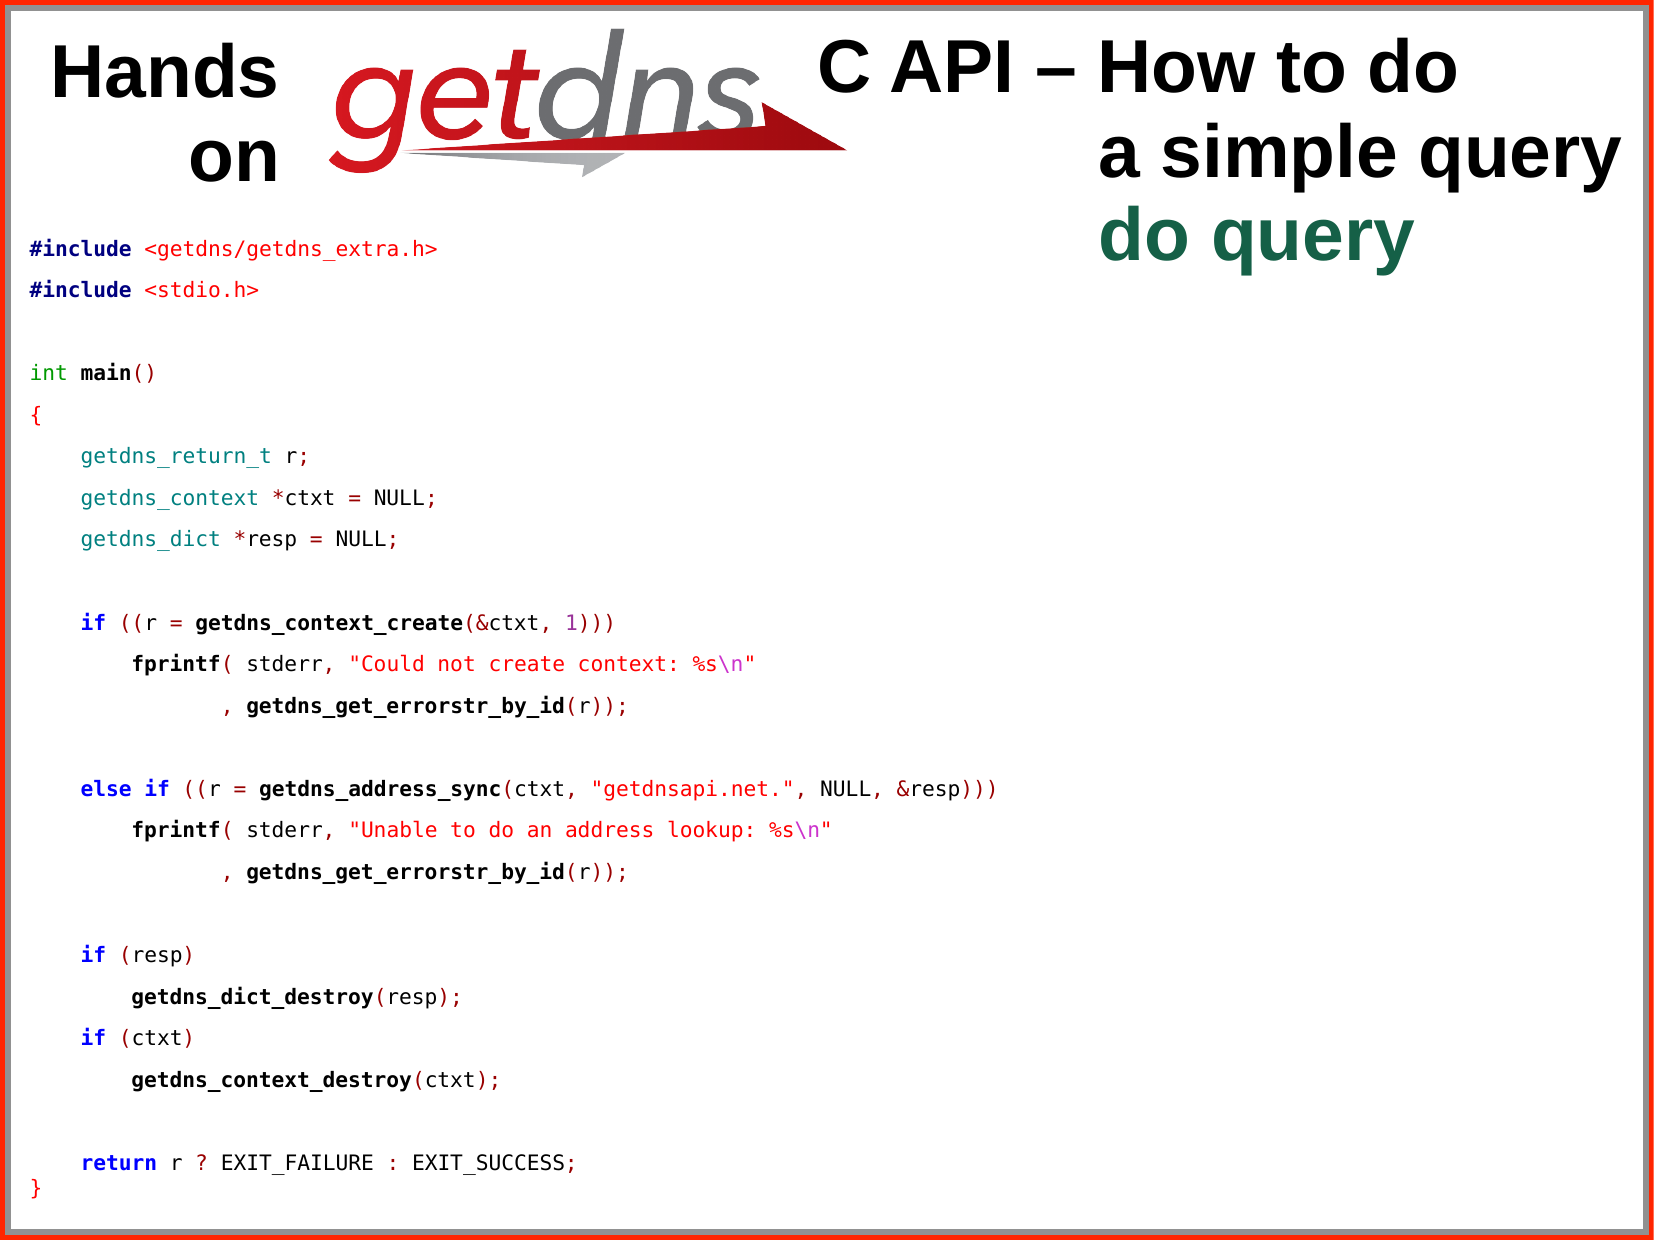

Hands on
C API – How to do
	 a simple query
do query
# #include <getdns/getdns_extra.h>
#include <stdio.h>
int main()
{
 getdns_return_t r;
 getdns_context *ctxt = NULL;
 getdns_dict *resp = NULL;
 if ((r = getdns_context_create(&ctxt, 1)))
 fprintf( stderr, "Could not create context: %s\n"
 , getdns_get_errorstr_by_id(r));
 else if ((r = getdns_address_sync(ctxt, "getdnsapi.net.", NULL, &resp)))
 fprintf( stderr, "Unable to do an address lookup: %s\n"
 , getdns_get_errorstr_by_id(r));
 if (resp)
 getdns_dict_destroy(resp);
 if (ctxt)
 getdns_context_destroy(ctxt);
 return r ? EXIT_FAILURE : EXIT_SUCCESS;
}